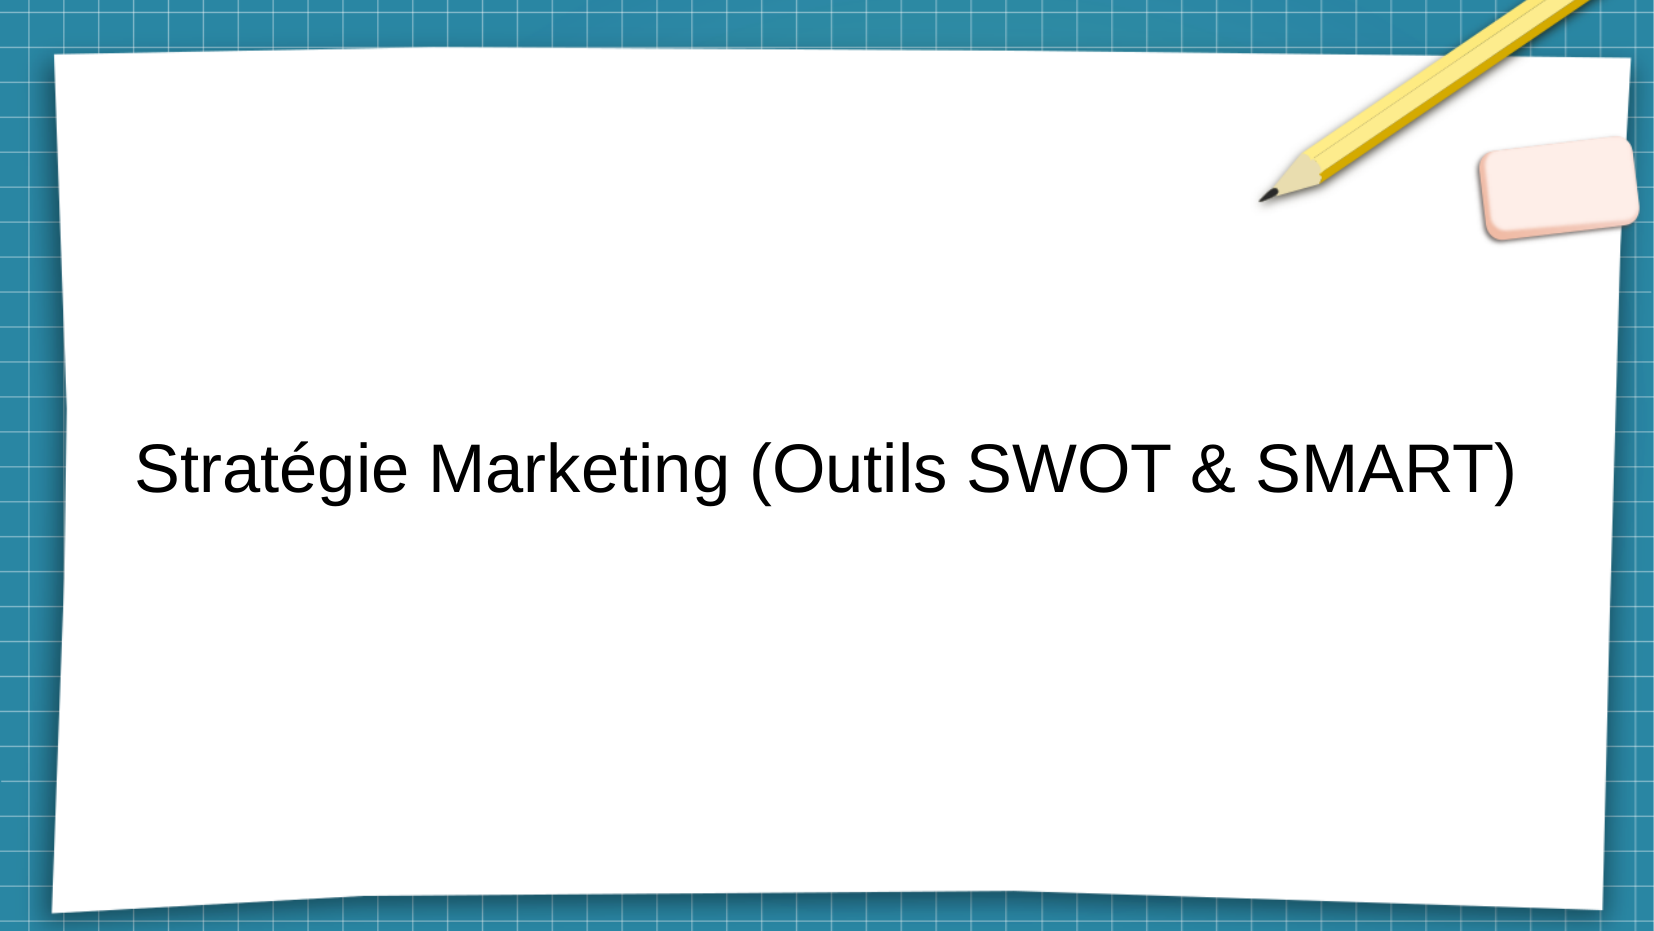

# Stratégie Marketing (Outils SWOT & SMART)